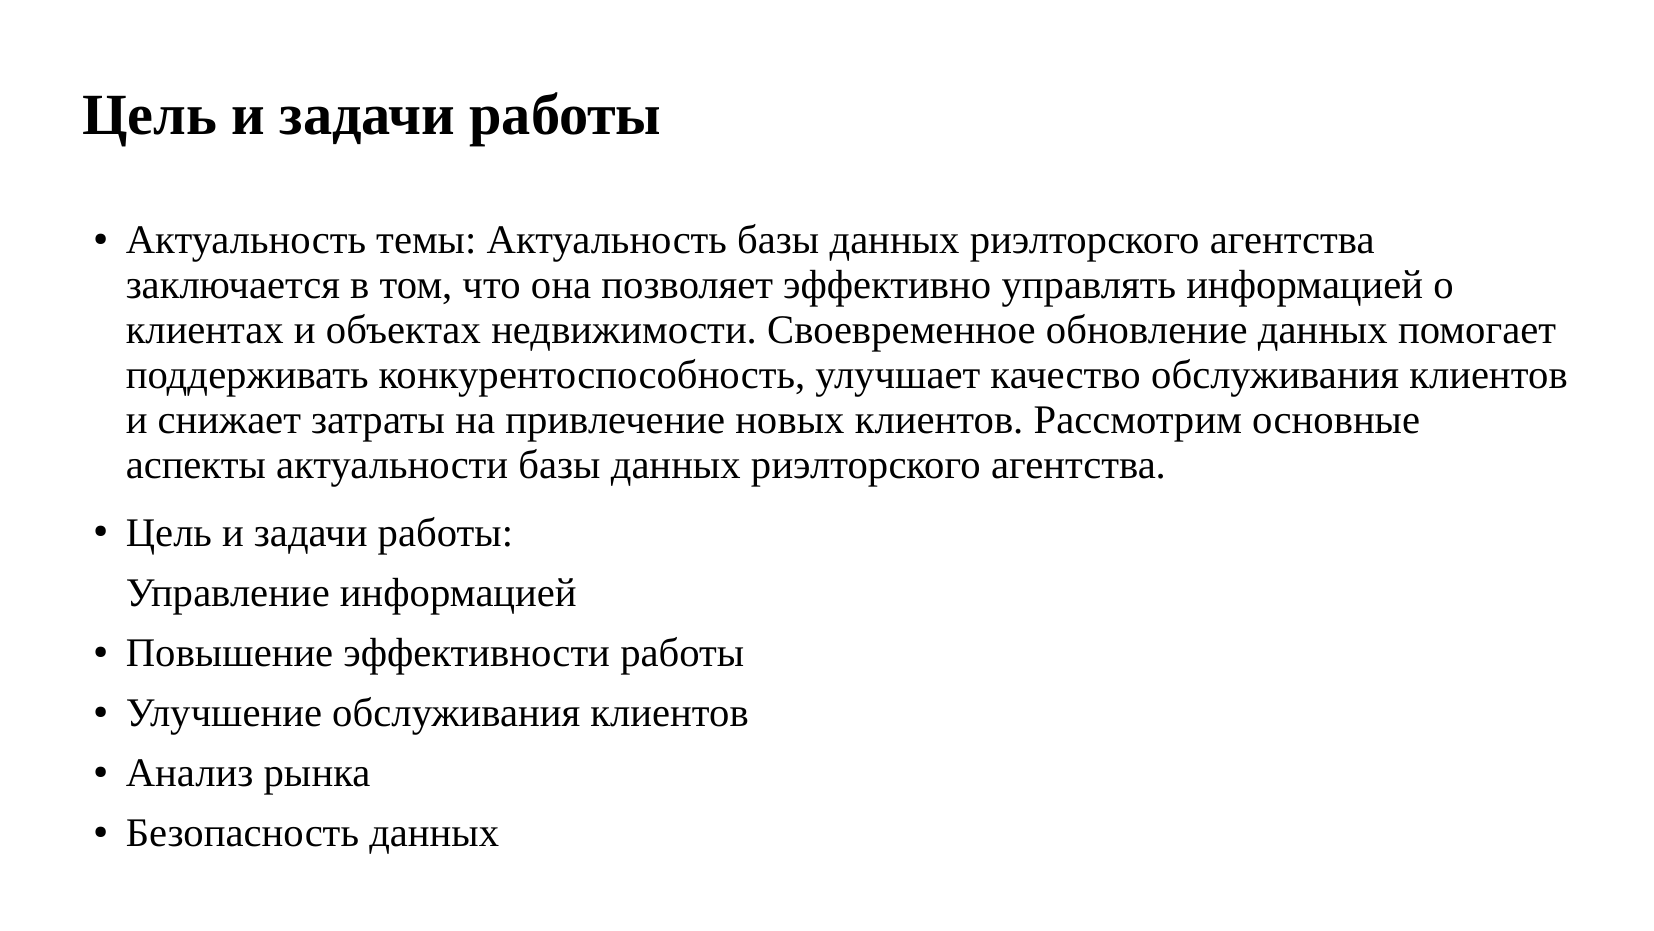

# Цель и задачи работы
Актуальность темы: Актуальность базы данных риэлторского агентства заключается в том, что она позволяет эффективно управлять информацией о клиентах и объектах недвижимости. Своевременное обновление данных помогает поддерживать конкурентоспособность, улучшает качество обслуживания клиентов и снижает затраты на привлечение новых клиентов. Рассмотрим основные аспекты актуальности базы данных риэлторского агентства.
Цель и задачи работы:
Управление информацией
Повышение эффективности работы
Улучшение обслуживания клиентов
Анализ рынка
Безопасность данных